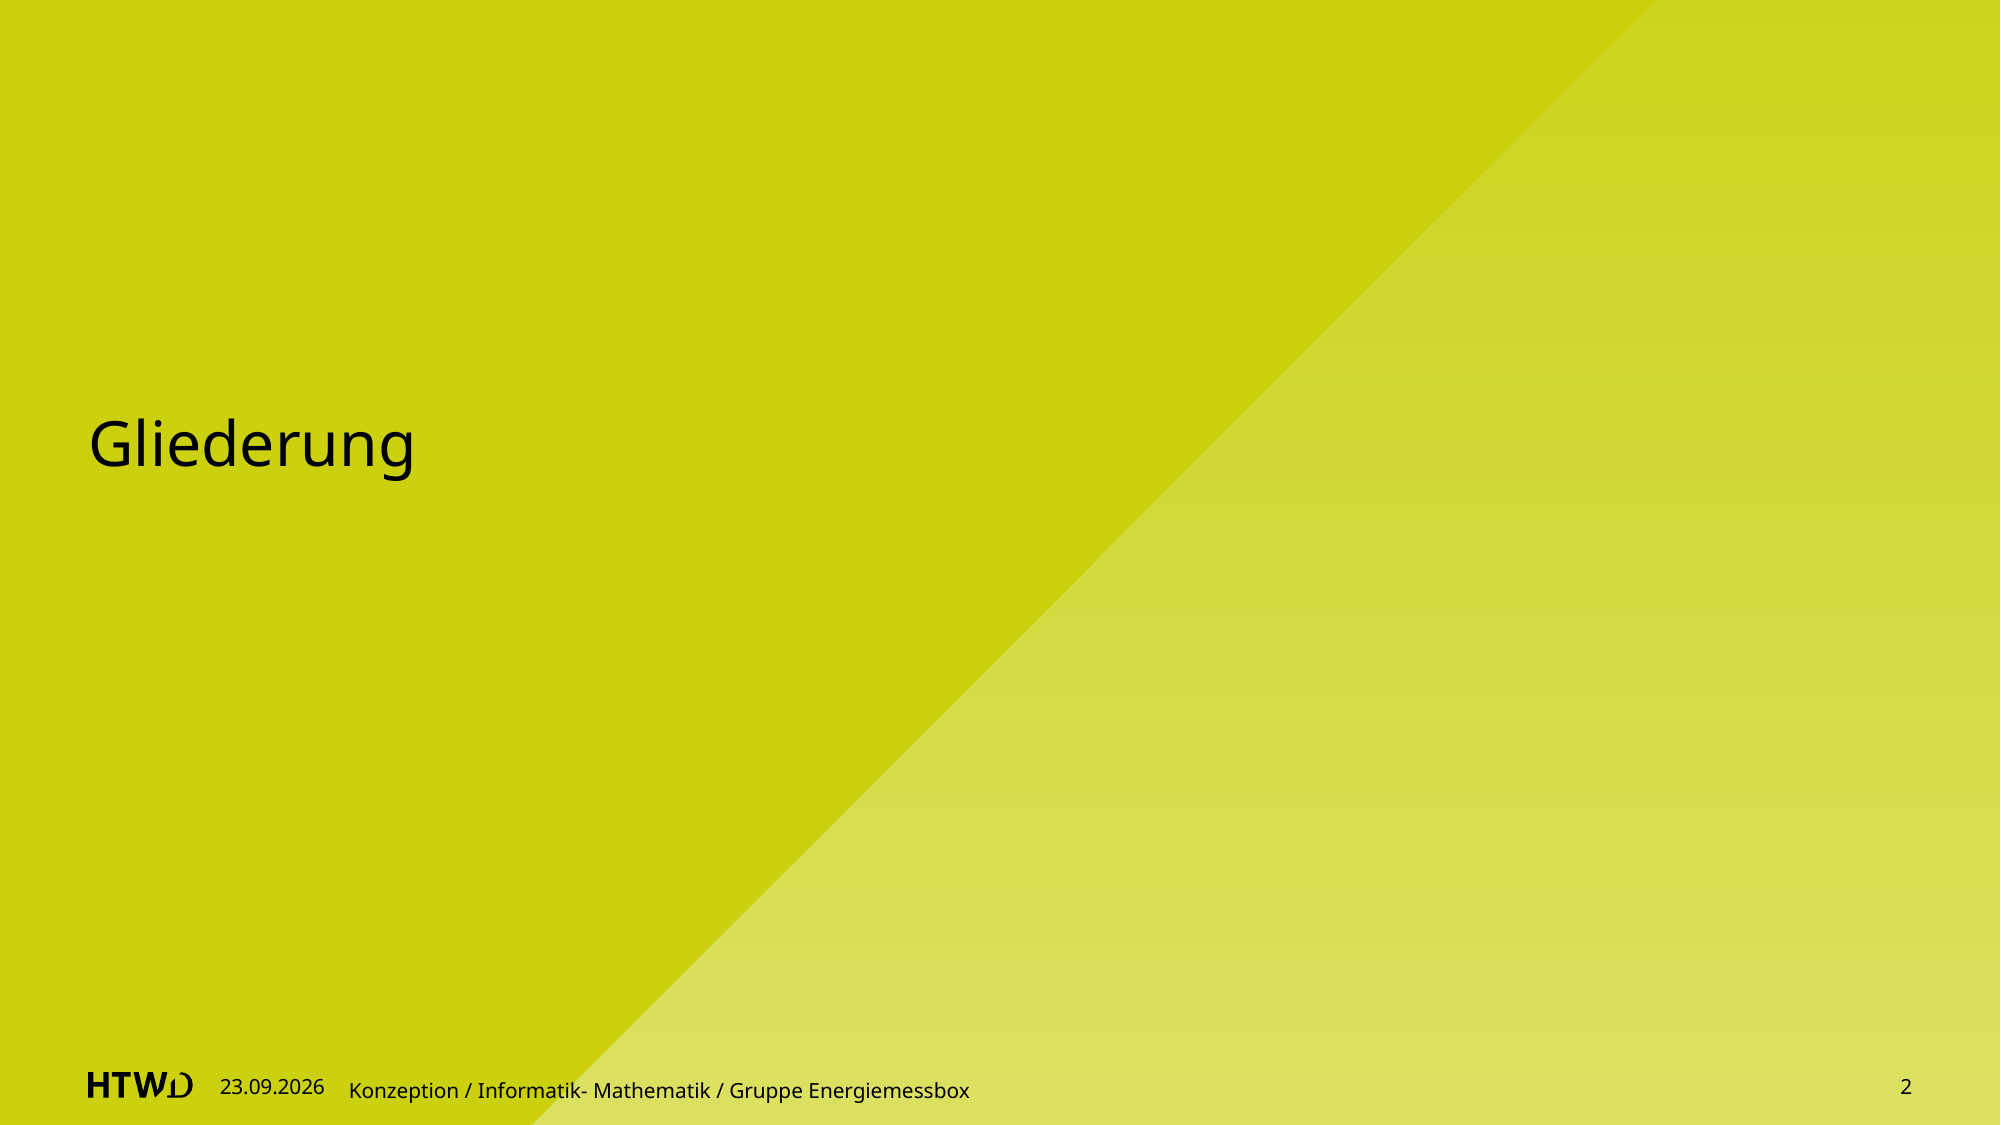

# Gliederung
Konzeption / Informatik- Mathematik / Gruppe Energiemessbox